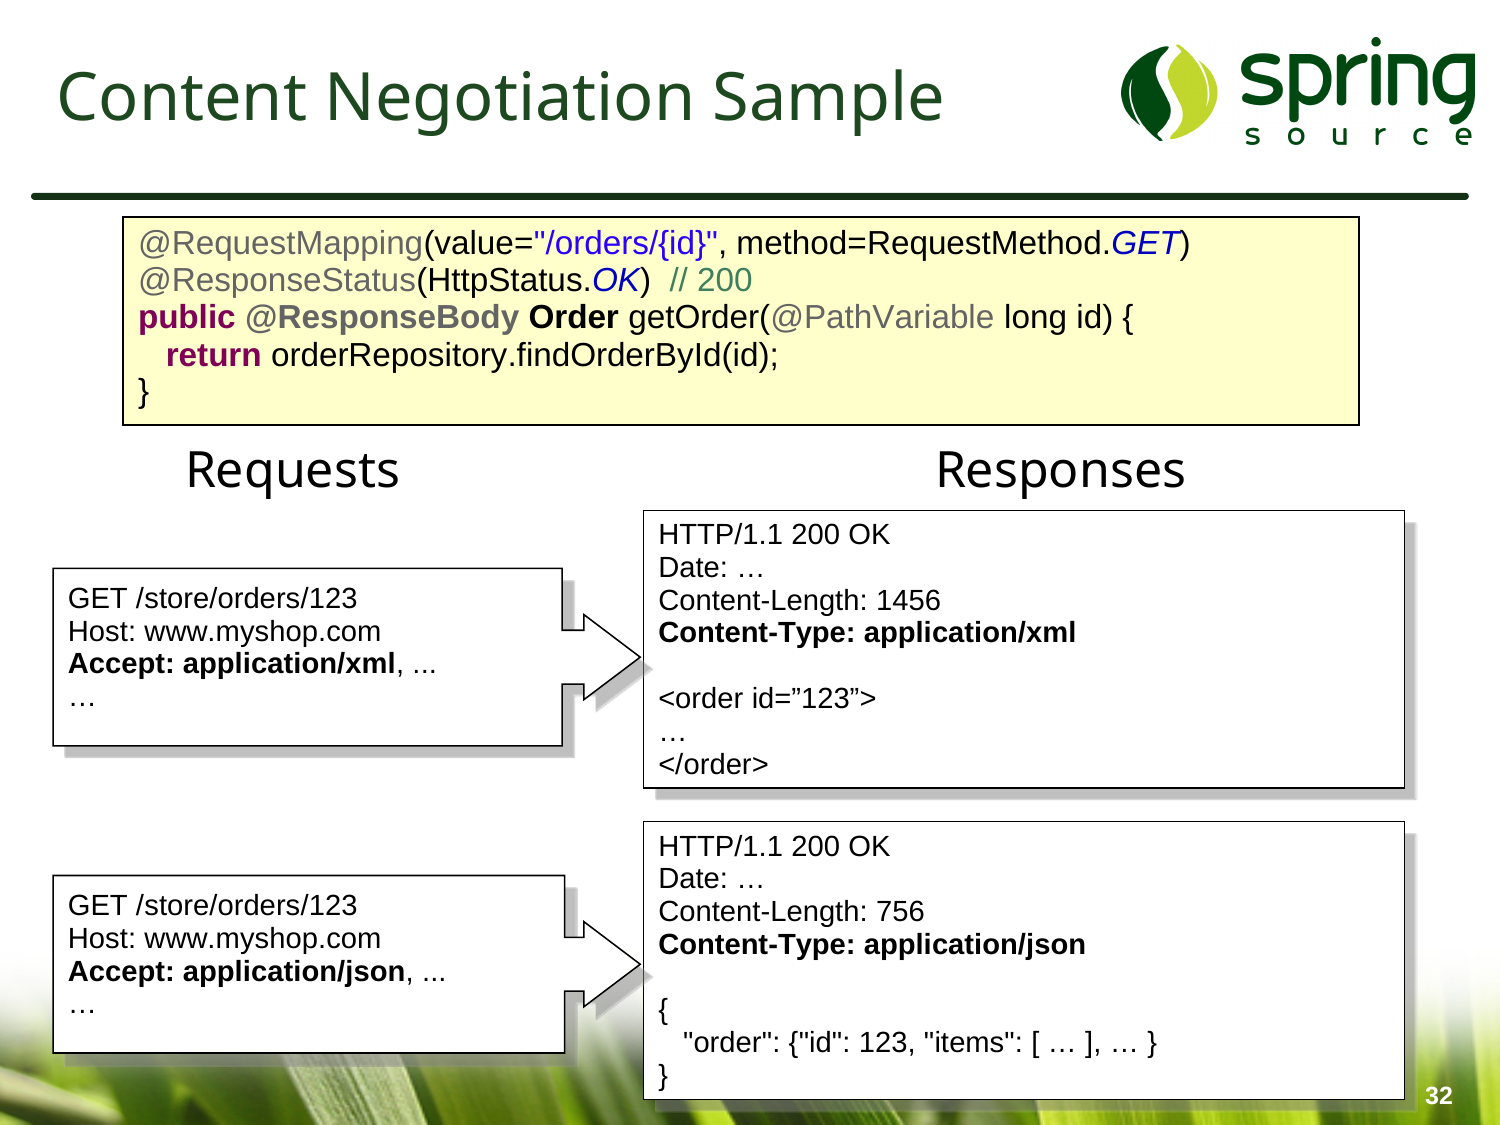

# Content Negotiation Sample
@RequestMapping(value="/orders/{id}", method=RequestMethod.GET)
@ResponseStatus(HttpStatus.OK) // 200
public @ResponseBody Order getOrder(@PathVariable long id) {
 return orderRepository.findOrderById(id);
}
Requests				Responses
HTTP/1.1 200 OK
Date: …
Content-Length: 1456
Content-Type: application/xml
<order id=”123”>
…
</order>
GET /store/orders/123
Host: www.myshop.com
Accept: application/xml, ...
…
HTTP/1.1 200 OK
Date: …
Content-Length: 756
Content-Type: application/json
{
 "order": {"id": 123, "items": [ … ], … }
}
GET /store/orders/123
Host: www.myshop.com
Accept: application/json, ...
…